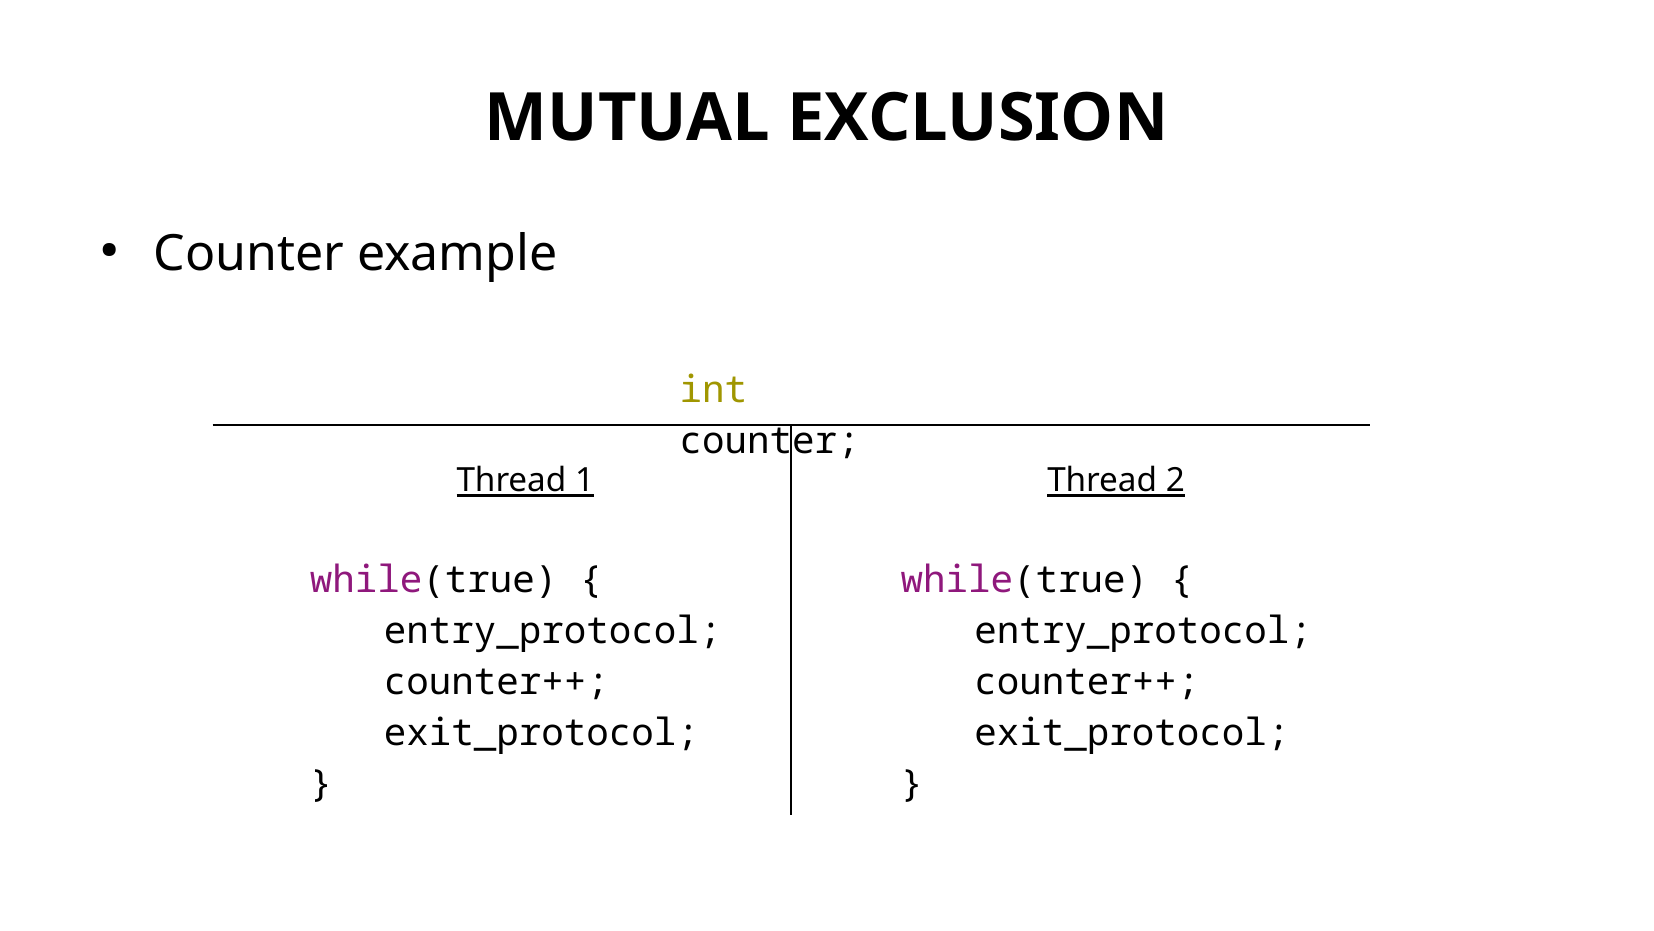

# MUTUAL EXCLUSION
Counter example
int counter;
Thread 1
while(true) {
	entry_protocol;
	counter++;
	exit_protocol;
}
Thread 2
while(true) {
	entry_protocol;
	counter++;
	exit_protocol;
}